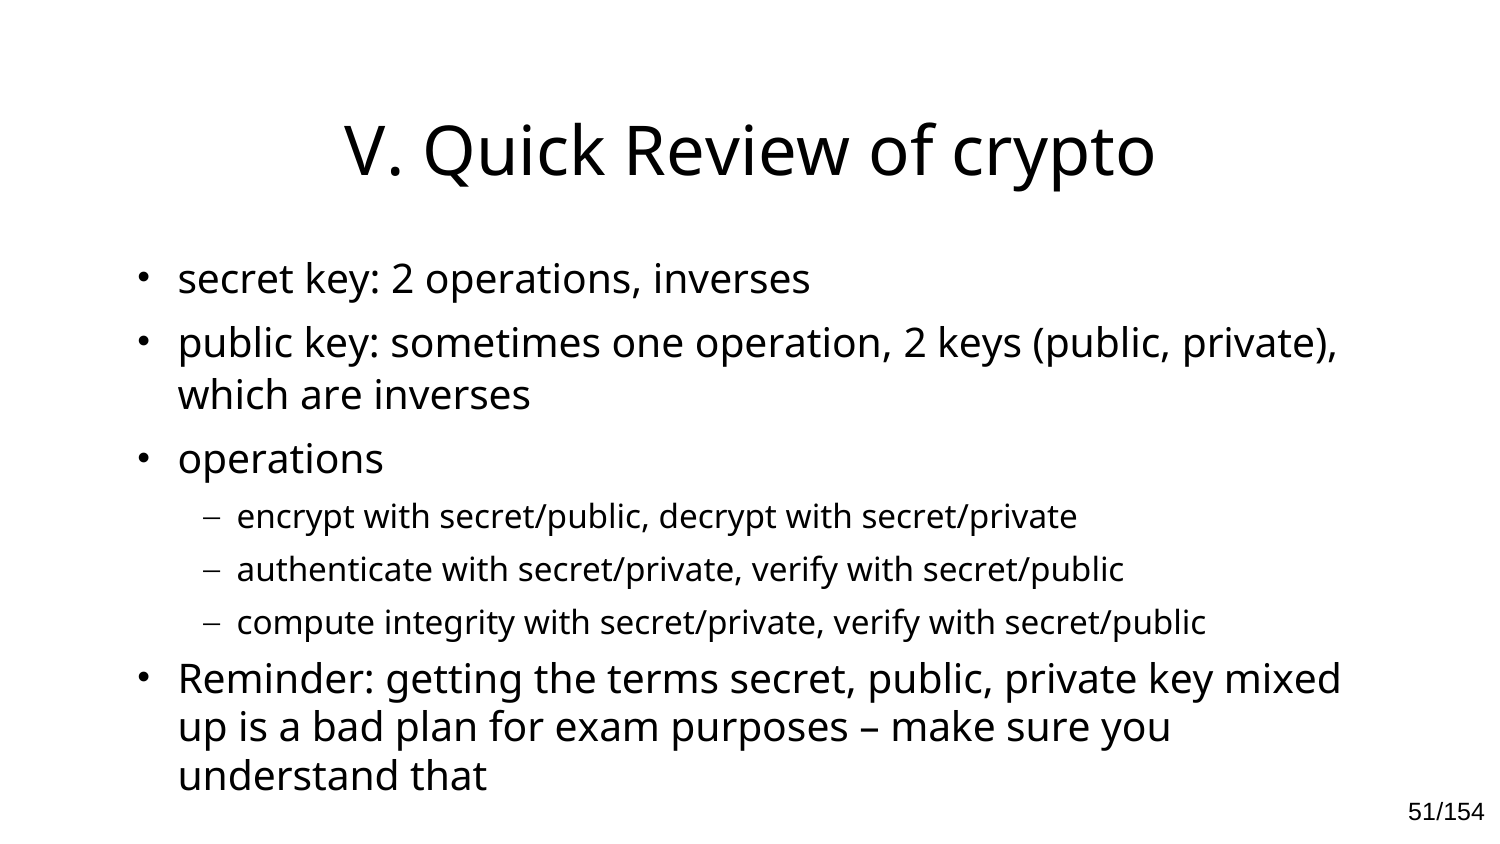

# V. Quick Review of crypto
secret key: 2 operations, inverses
public key: sometimes one operation, 2 keys (public, private), which are inverses
operations
encrypt with secret/public, decrypt with secret/private
authenticate with secret/private, verify with secret/public
compute integrity with secret/private, verify with secret/public
Reminder: getting the terms secret, public, private key mixed up is a bad plan for exam purposes – make sure you understand that